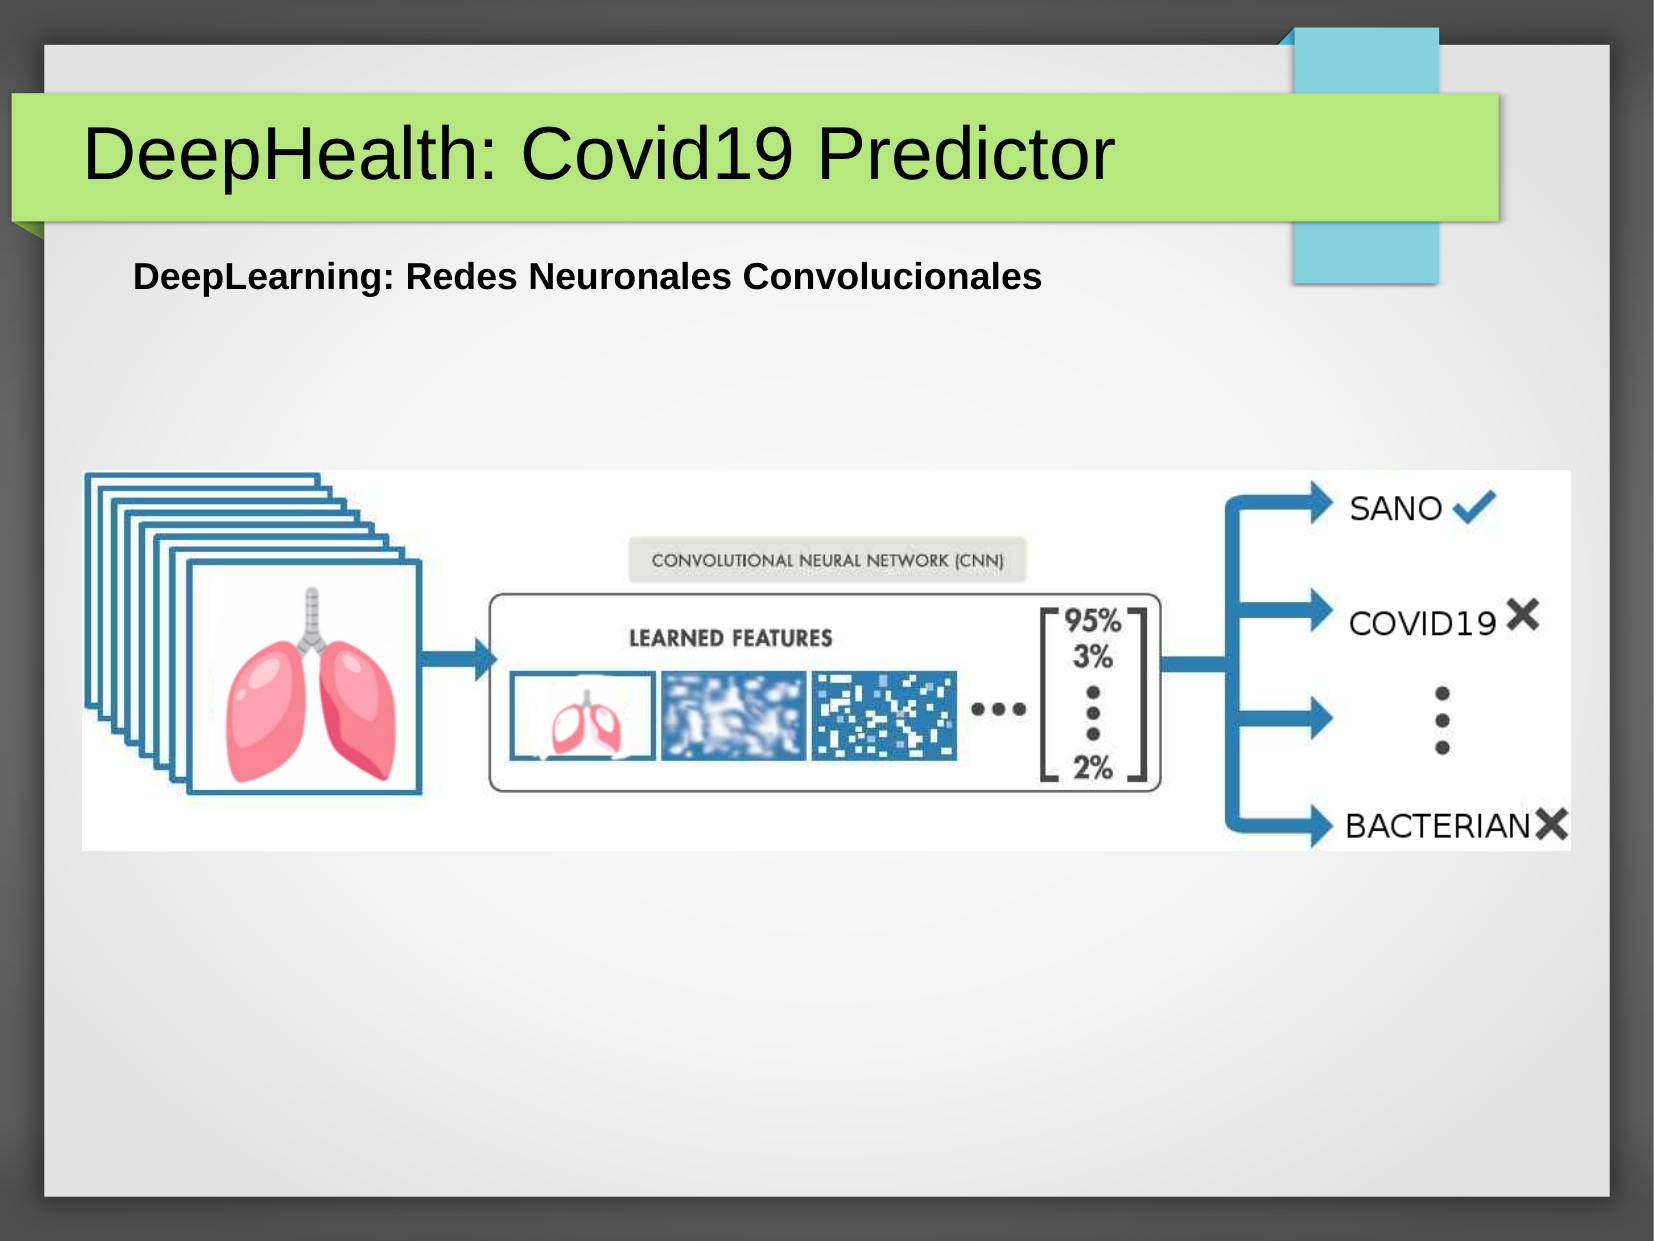

# DeepHealth: Covid19 Predictor
DeepLearning: Redes Neuronales Convolucionales